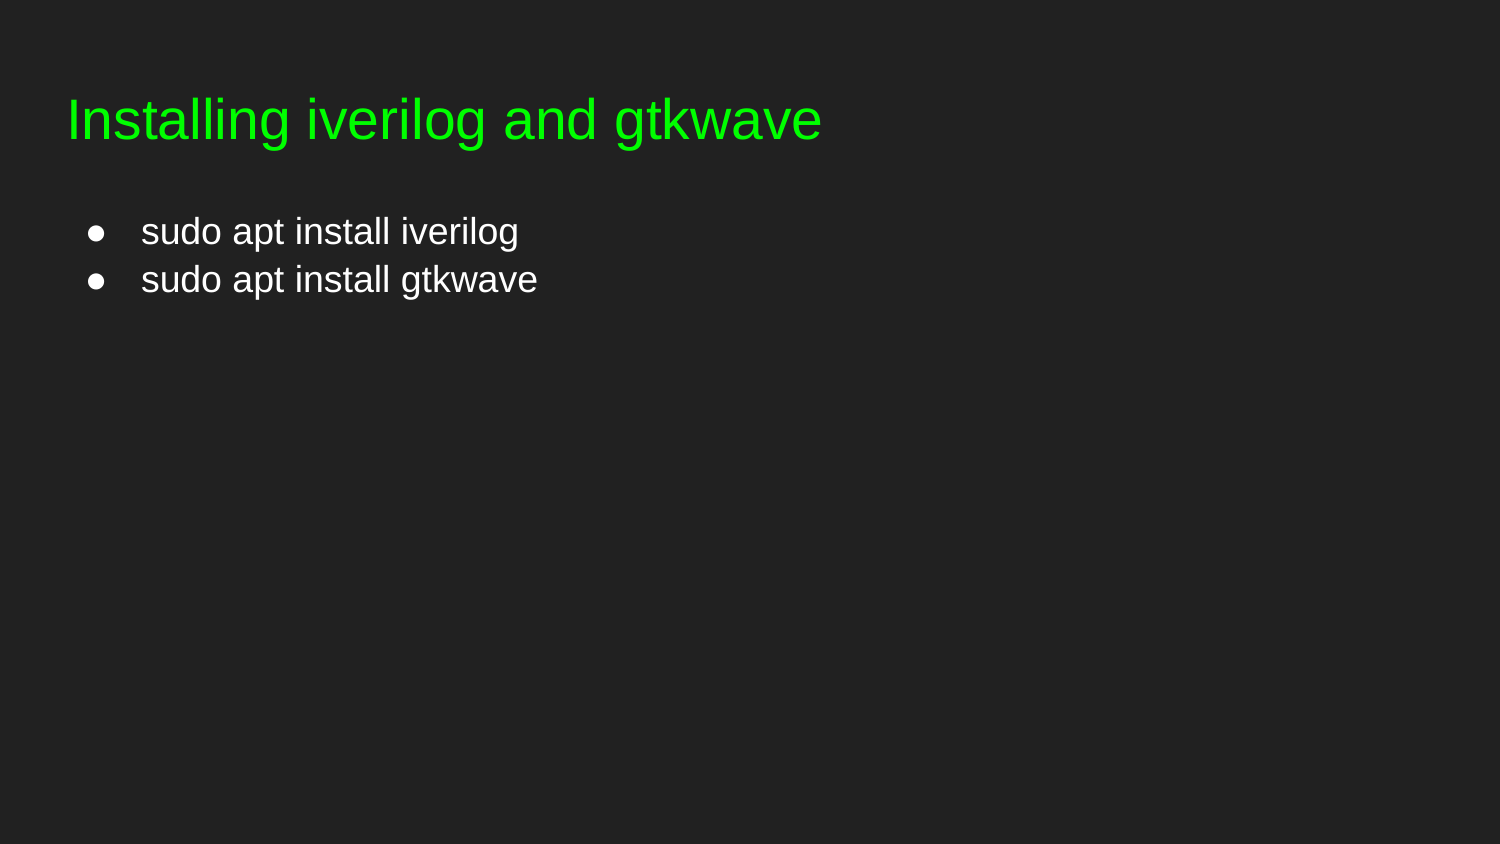

# Installing iverilog and gtkwave
sudo apt install iverilog
sudo apt install gtkwave